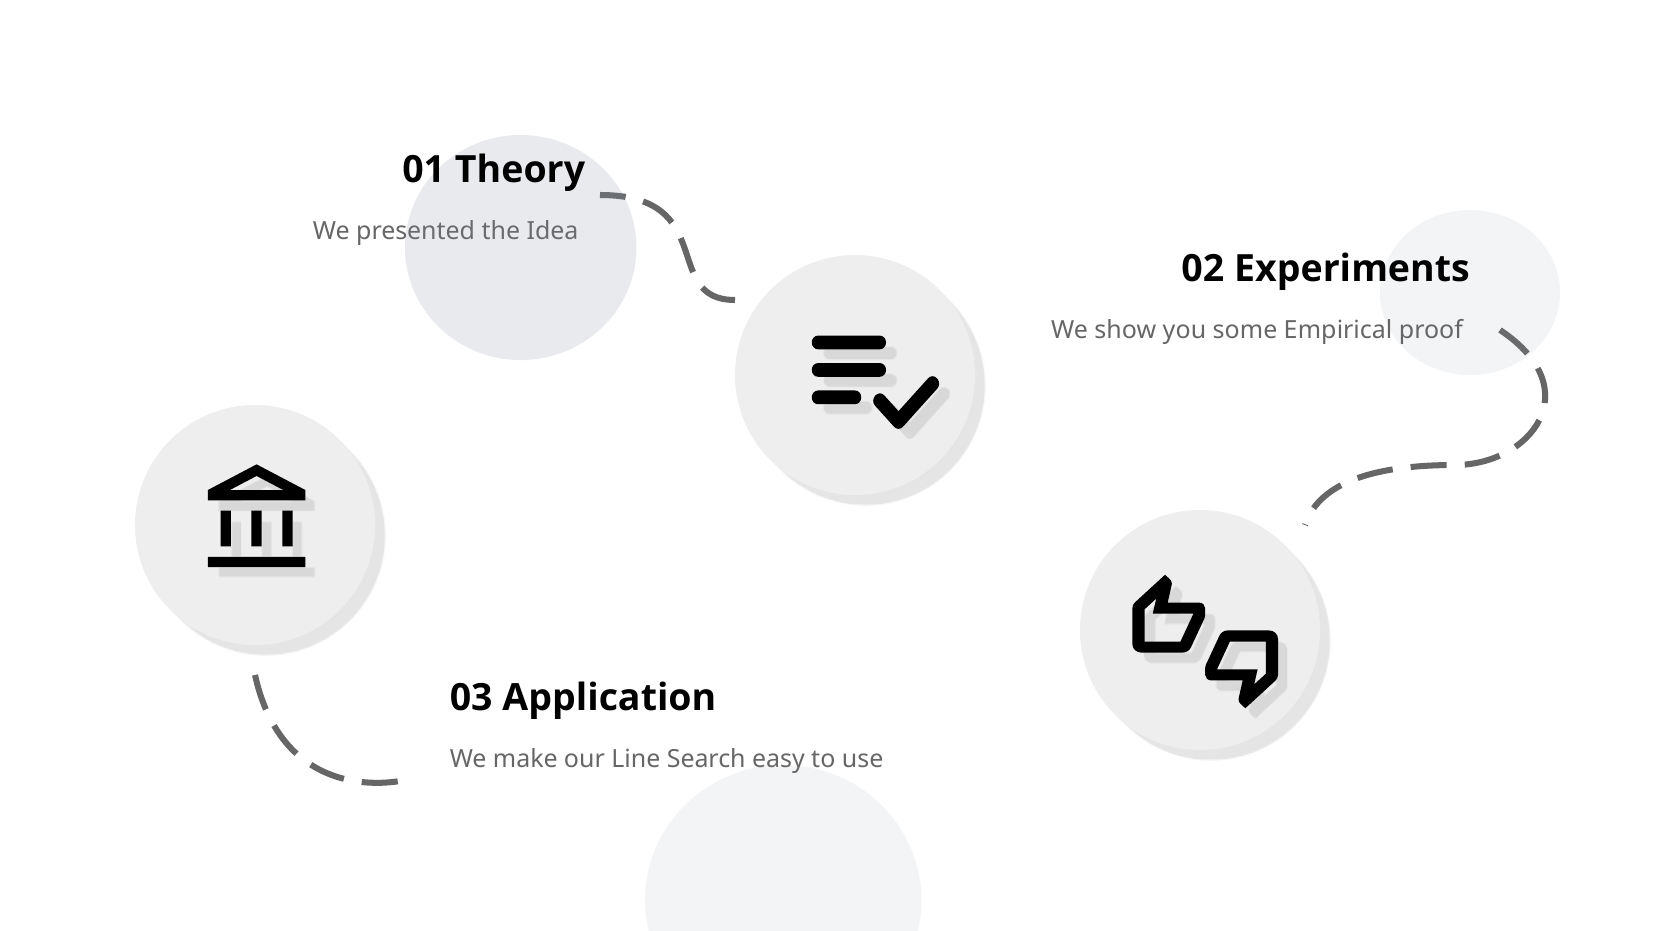

01 Theory
We presented the Idea
02 Experiments
We show you some Empirical proof
03 Application
We make our Line Search easy to use